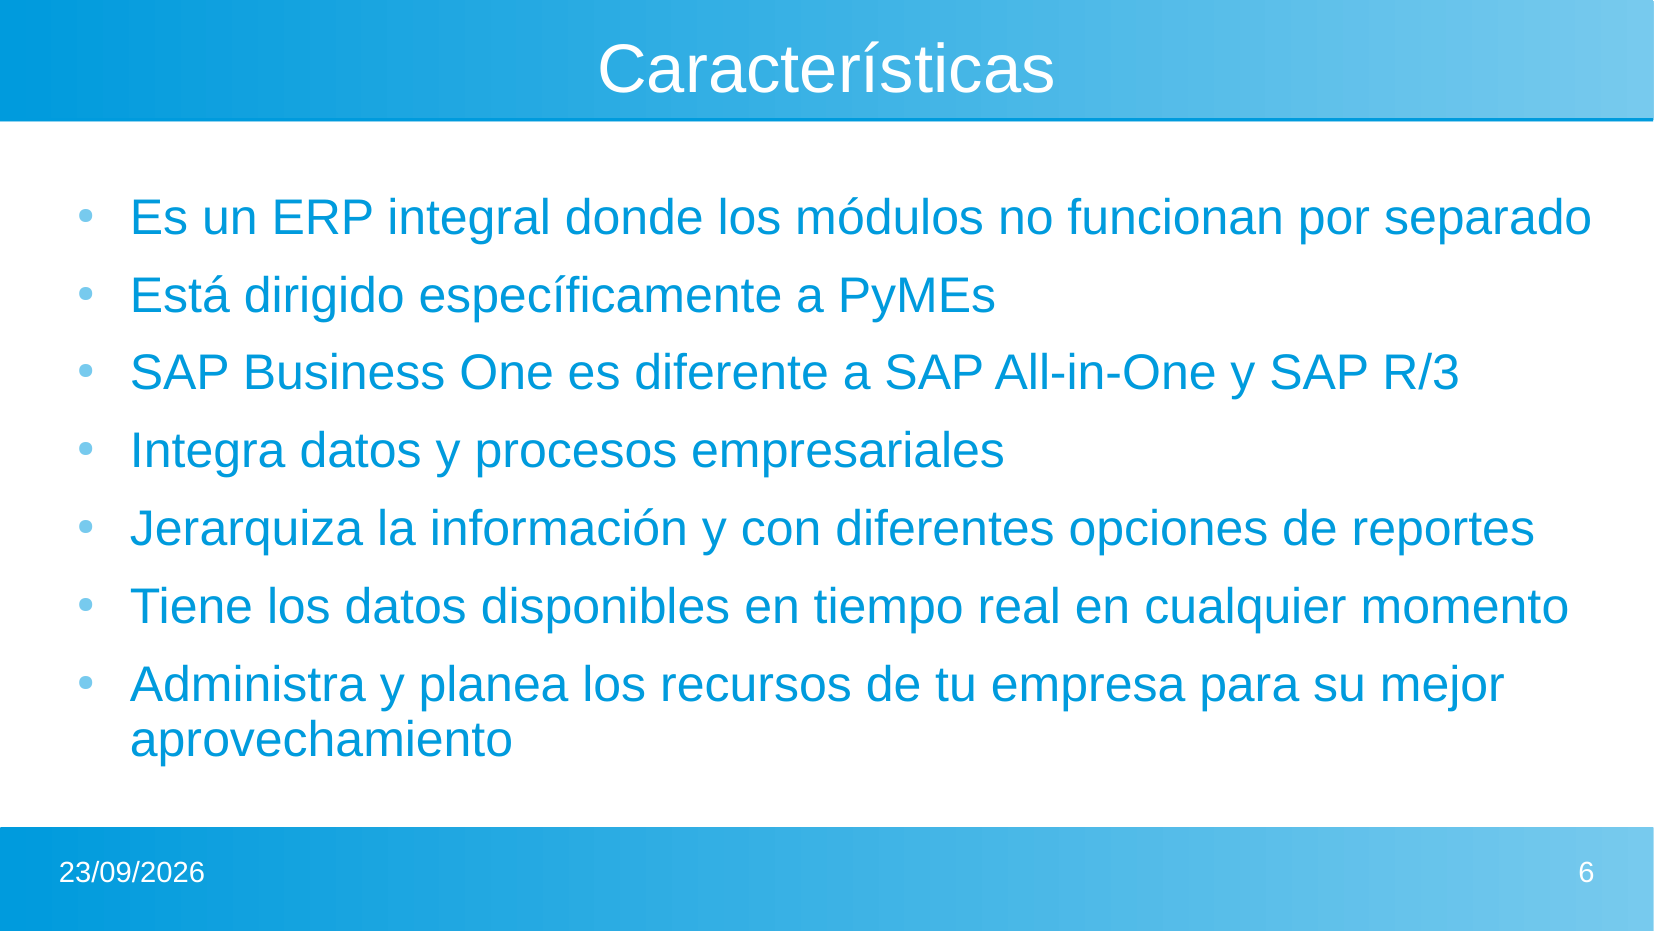

# Características
Es un ERP integral donde los módulos no funcionan por separado
Está dirigido específicamente a PyMEs
SAP Business One es diferente a SAP All-in-One y SAP R/3
Integra datos y procesos empresariales
Jerarquiza la información y con diferentes opciones de reportes
Tiene los datos disponibles en tiempo real en cualquier momento
Administra y planea los recursos de tu empresa para su mejor aprovechamiento
6